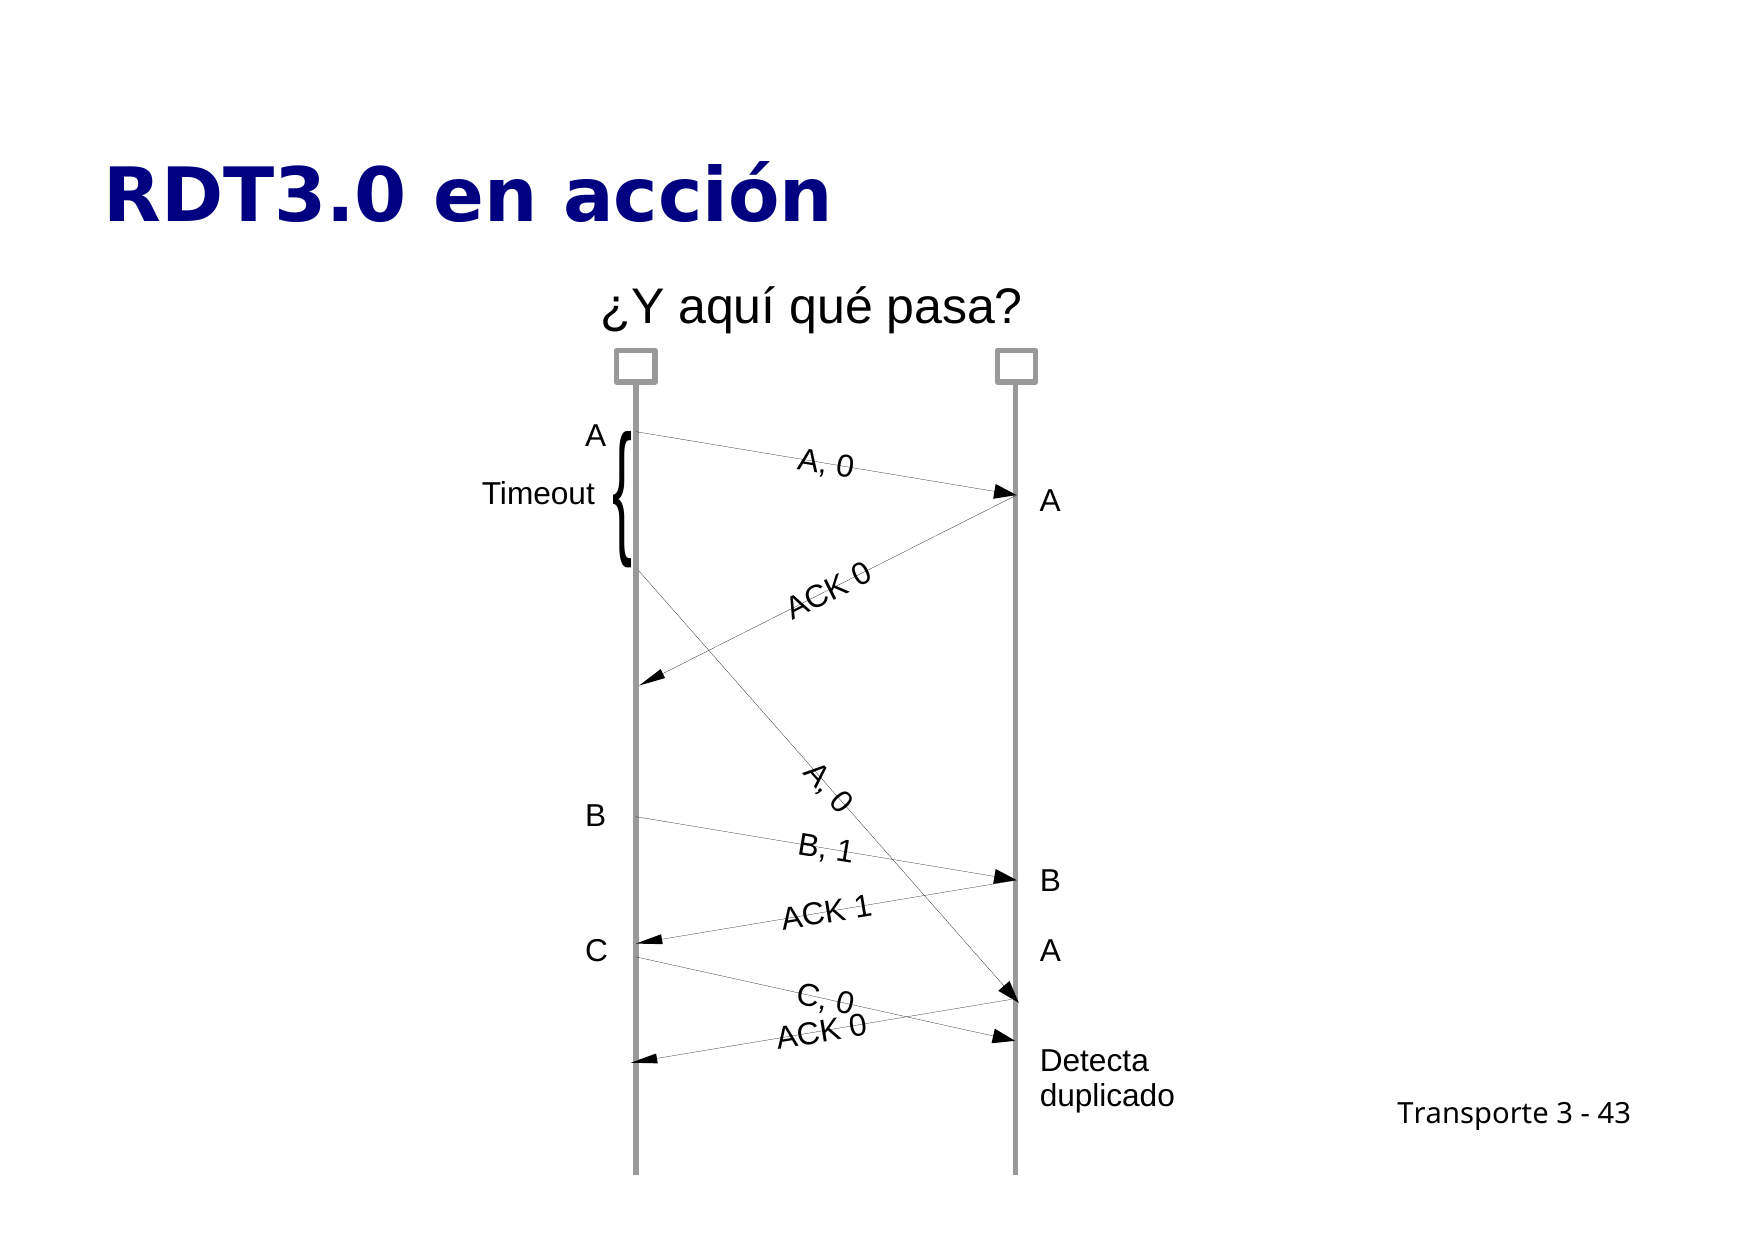

# RDT3.0 en acción
¿Y aquí qué pasa?